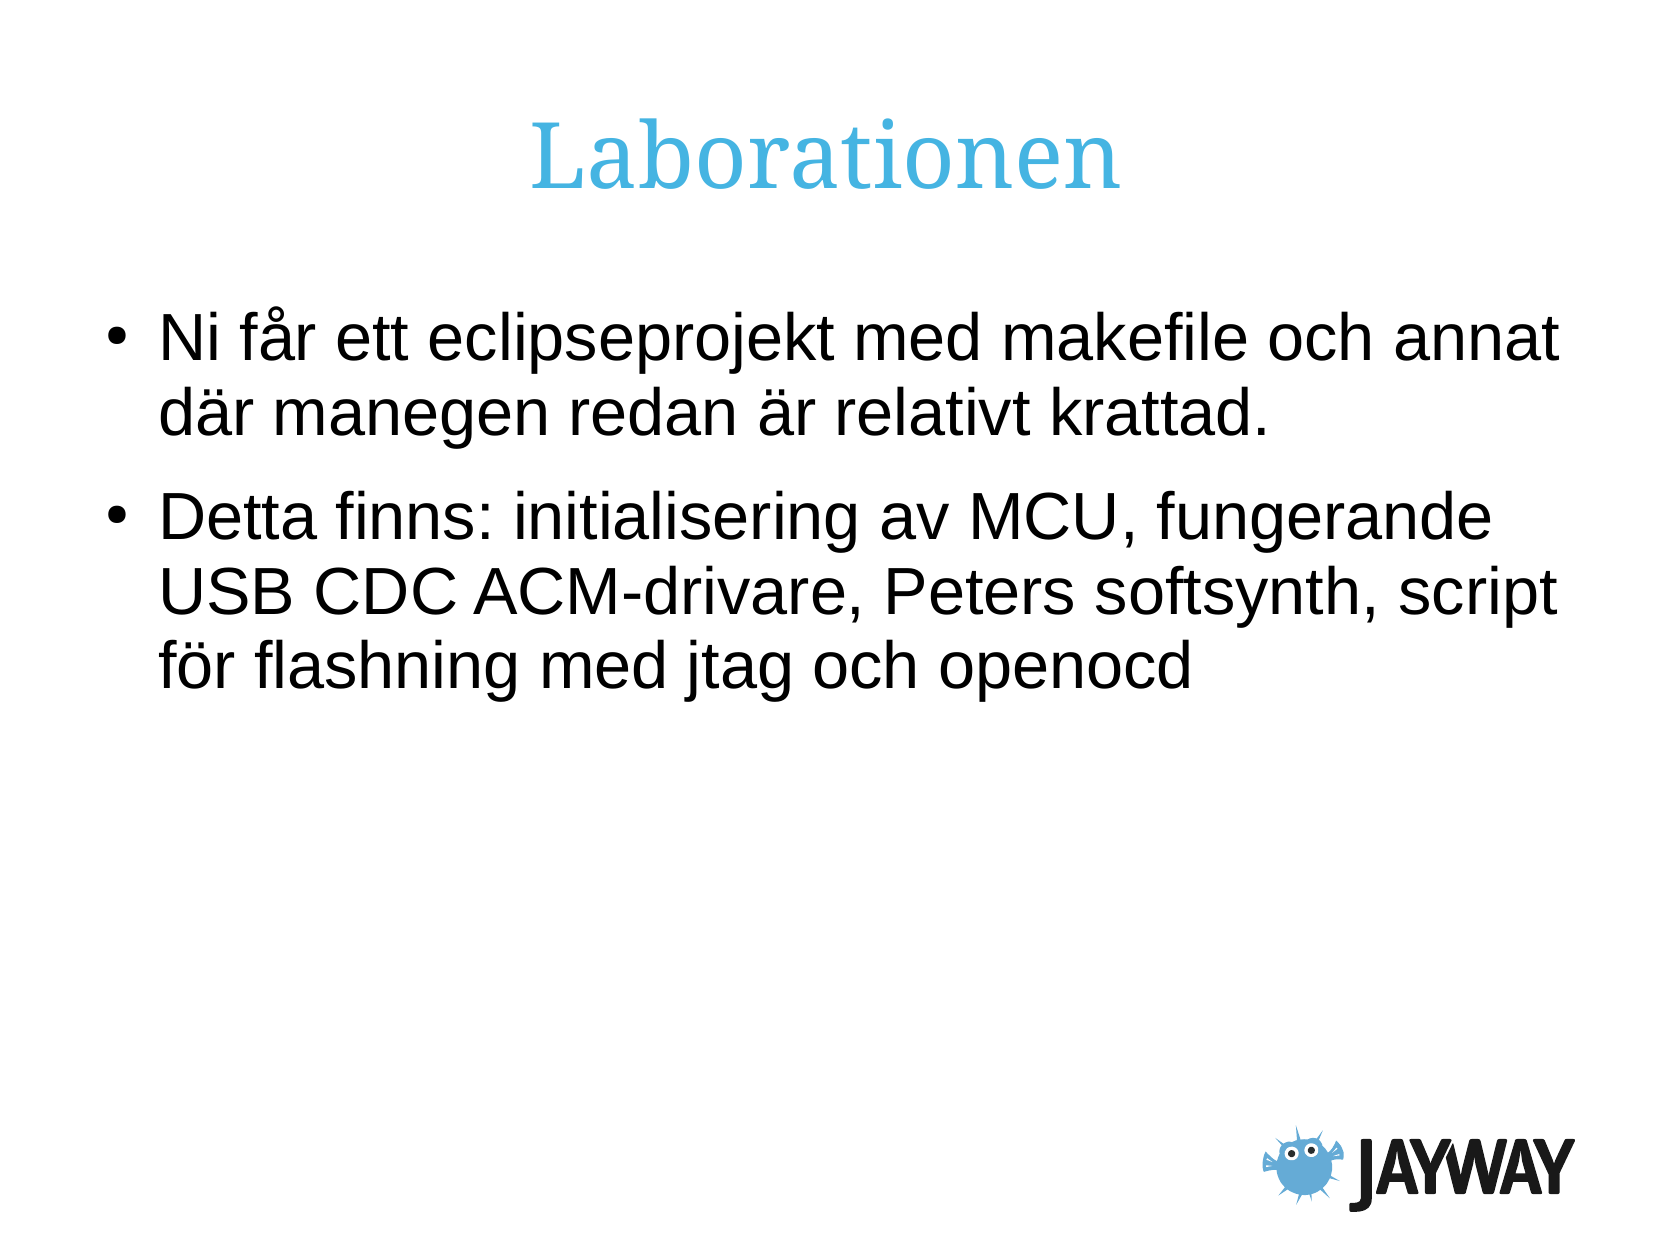

# Laborationen
Ni får ett eclipseprojekt med makefile och annat där manegen redan är relativt krattad.
Detta finns: initialisering av MCU, fungerande USB CDC ACM-drivare, Peters softsynth, script för flashning med jtag och openocd